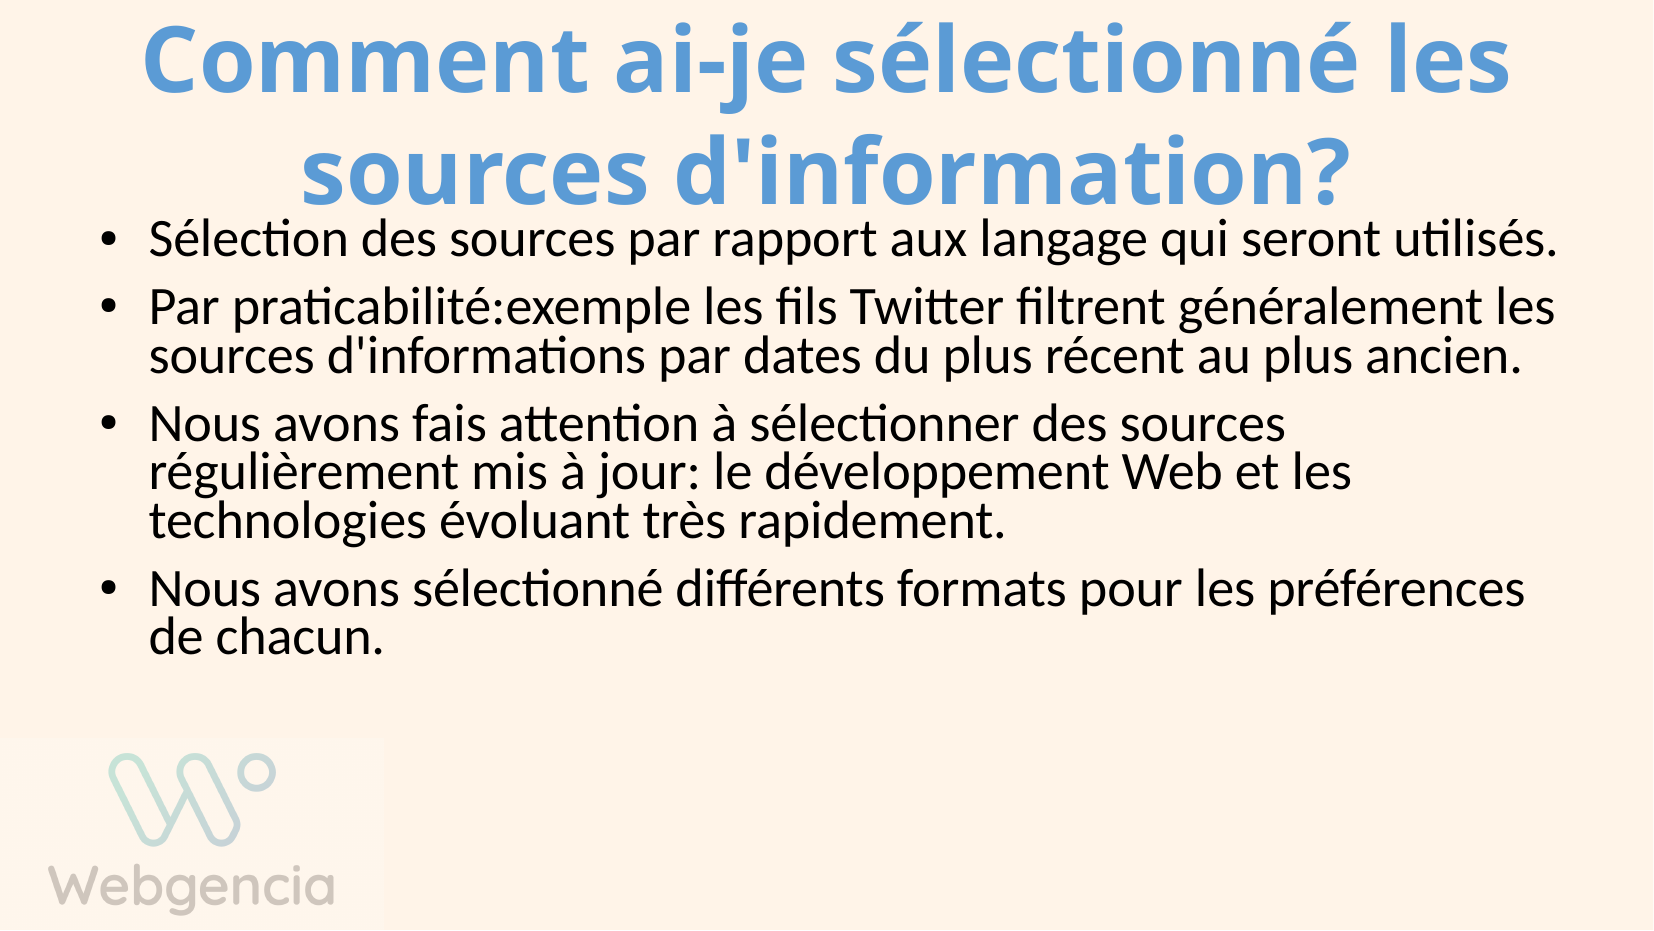

# Comment ai-je sélectionné les sources d'information?
Sélection des sources par rapport aux langage qui seront utilisés.
Par praticabilité:exemple les fils Twitter filtrent généralement les sources d'informations par dates du plus récent au plus ancien.
Nous avons fais attention à sélectionner des sources régulièrement mis à jour: le développement Web et les technologies évoluant très rapidement.
Nous avons sélectionné différents formats pour les préférences de chacun.